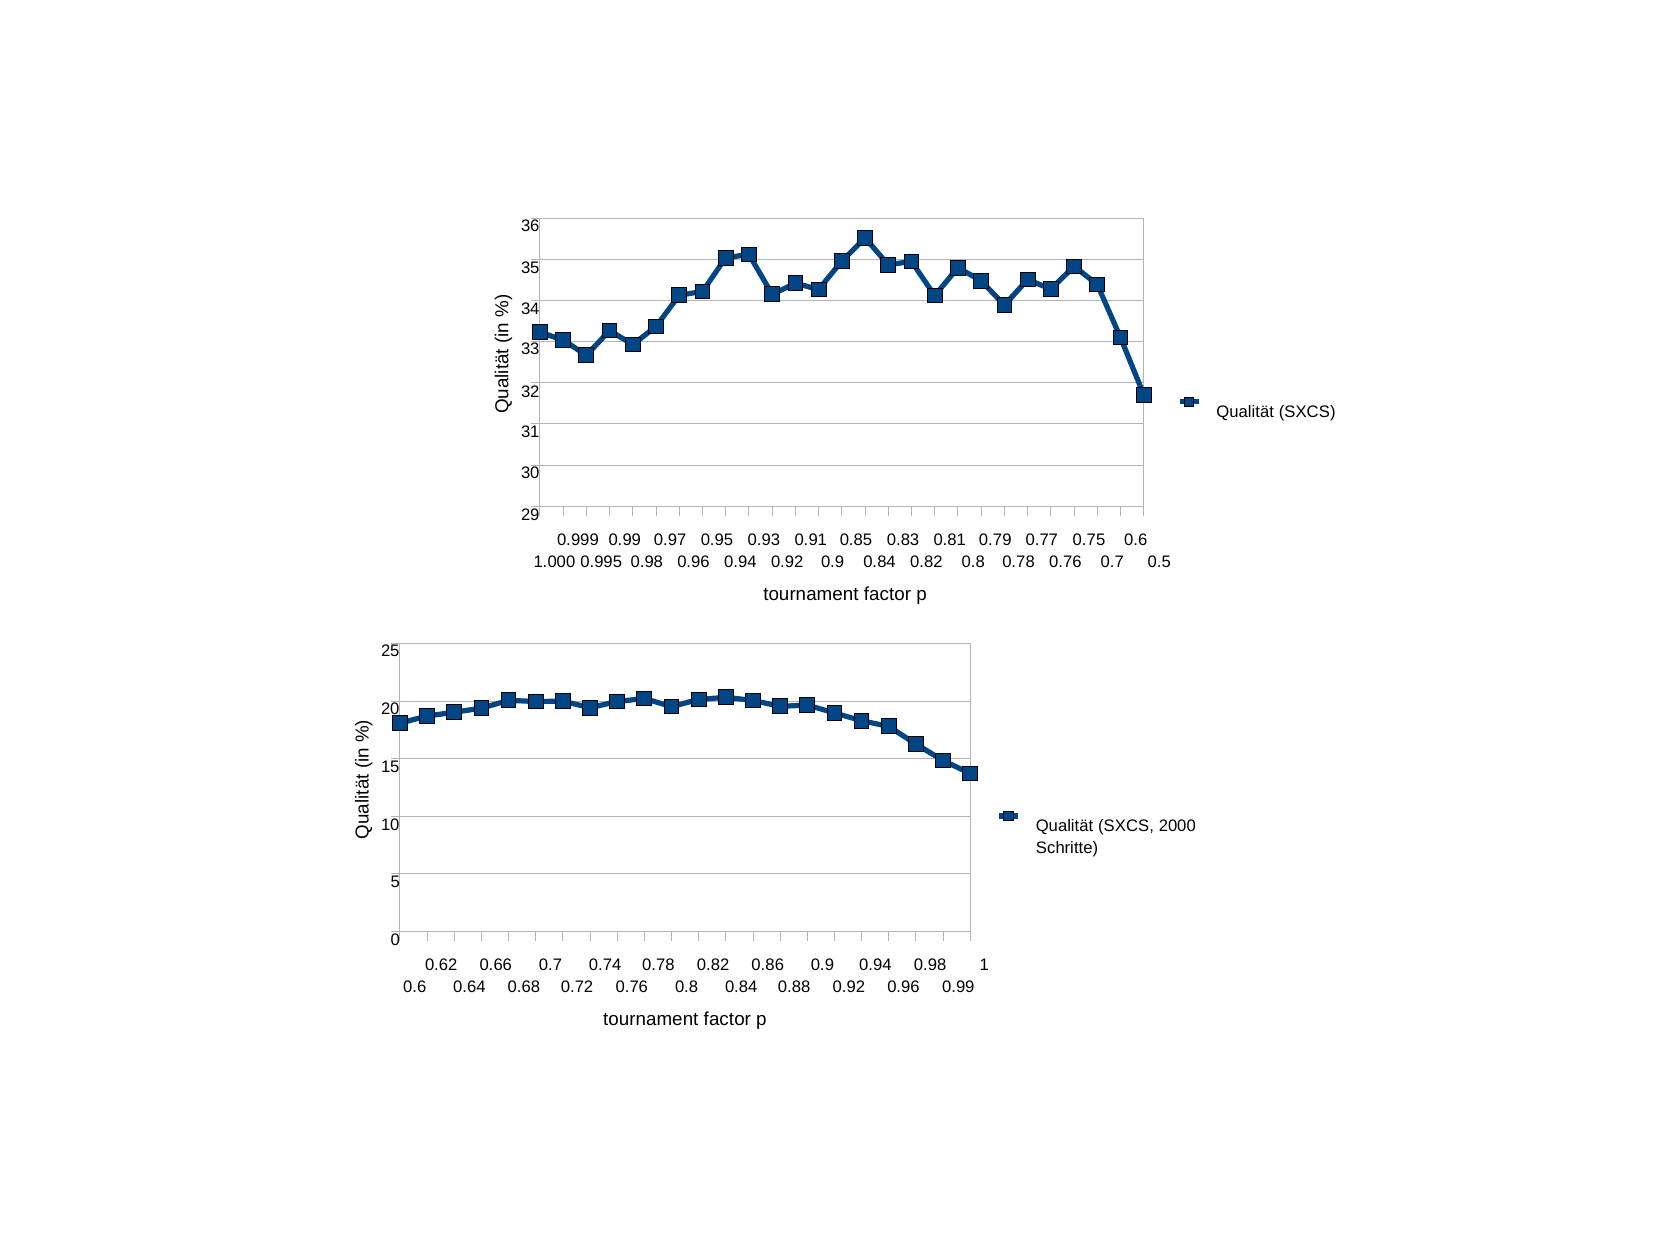

36
35
34
33
Qualität (in %)
32
Qualität (SXCS)
31
30
29
0.999
0.99
0.97
0.95
0.93
0.91
0.85
0.83
0.81
0.79
0.77
0.75
0.6
1.000
0.995
0.98
0.96
0.94
0.92
0.9
0.84
0.82
0.8
0.78
0.76
0.7
0.5
tournament factor p
25
20
15
Qualität (in %)
10
Qualität (SXCS, 2000
Schritte)
5
0
0.62
0.66
0.7
0.74
0.78
0.82
0.86
0.9
0.94
0.98
1
0.6
0.64
0.68
0.72
0.76
0.8
0.84
0.88
0.92
0.96
0.99
tournament factor p